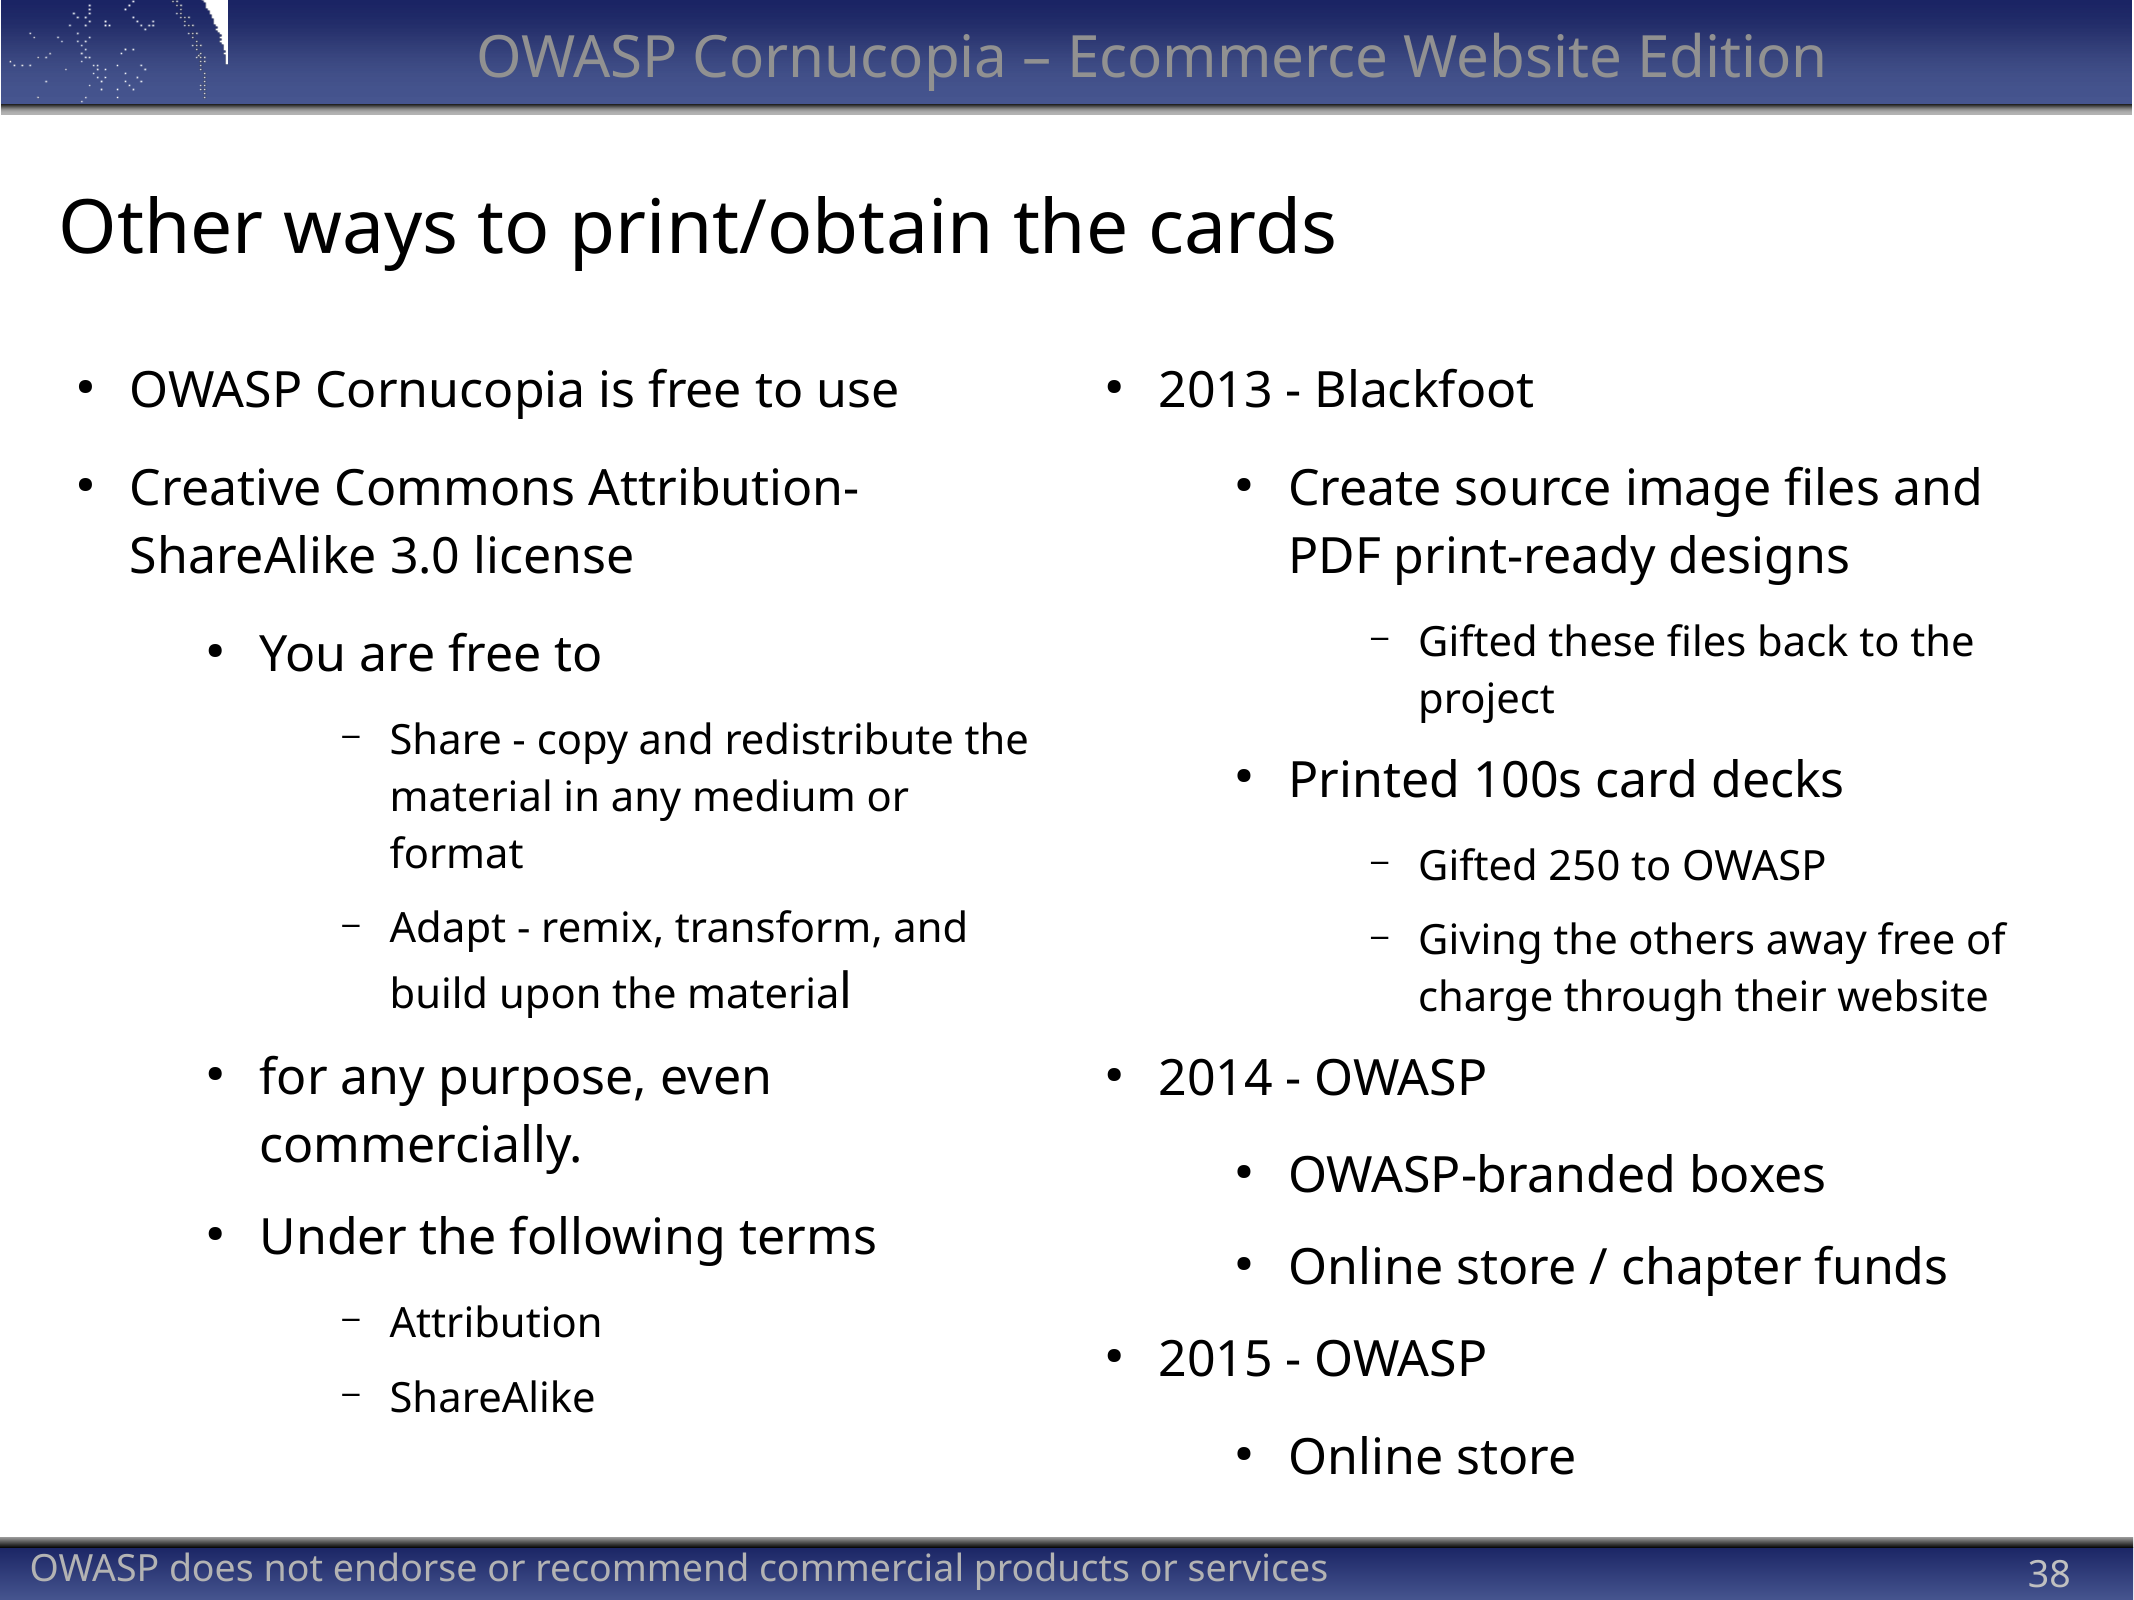

# Other ways to print/obtain the cards
OWASP Cornucopia is free to use
Creative Commons Attribution-ShareAlike 3.0 license
You are free to
Share - copy and redistribute the material in any medium or format
Adapt - remix, transform, and build upon the material
for any purpose, even commercially.
Under the following terms
Attribution
ShareAlike
2013 - Blackfoot
Create source image files and PDF print-ready designs
Gifted these files back to the project
Printed 100s card decks
Gifted 250 to OWASP
Giving the others away free of charge through their website
2014 - OWASP
OWASP-branded boxes
Online store / chapter funds
2015 - OWASP
Online store
OWASP does not endorse or recommend commercial products or services